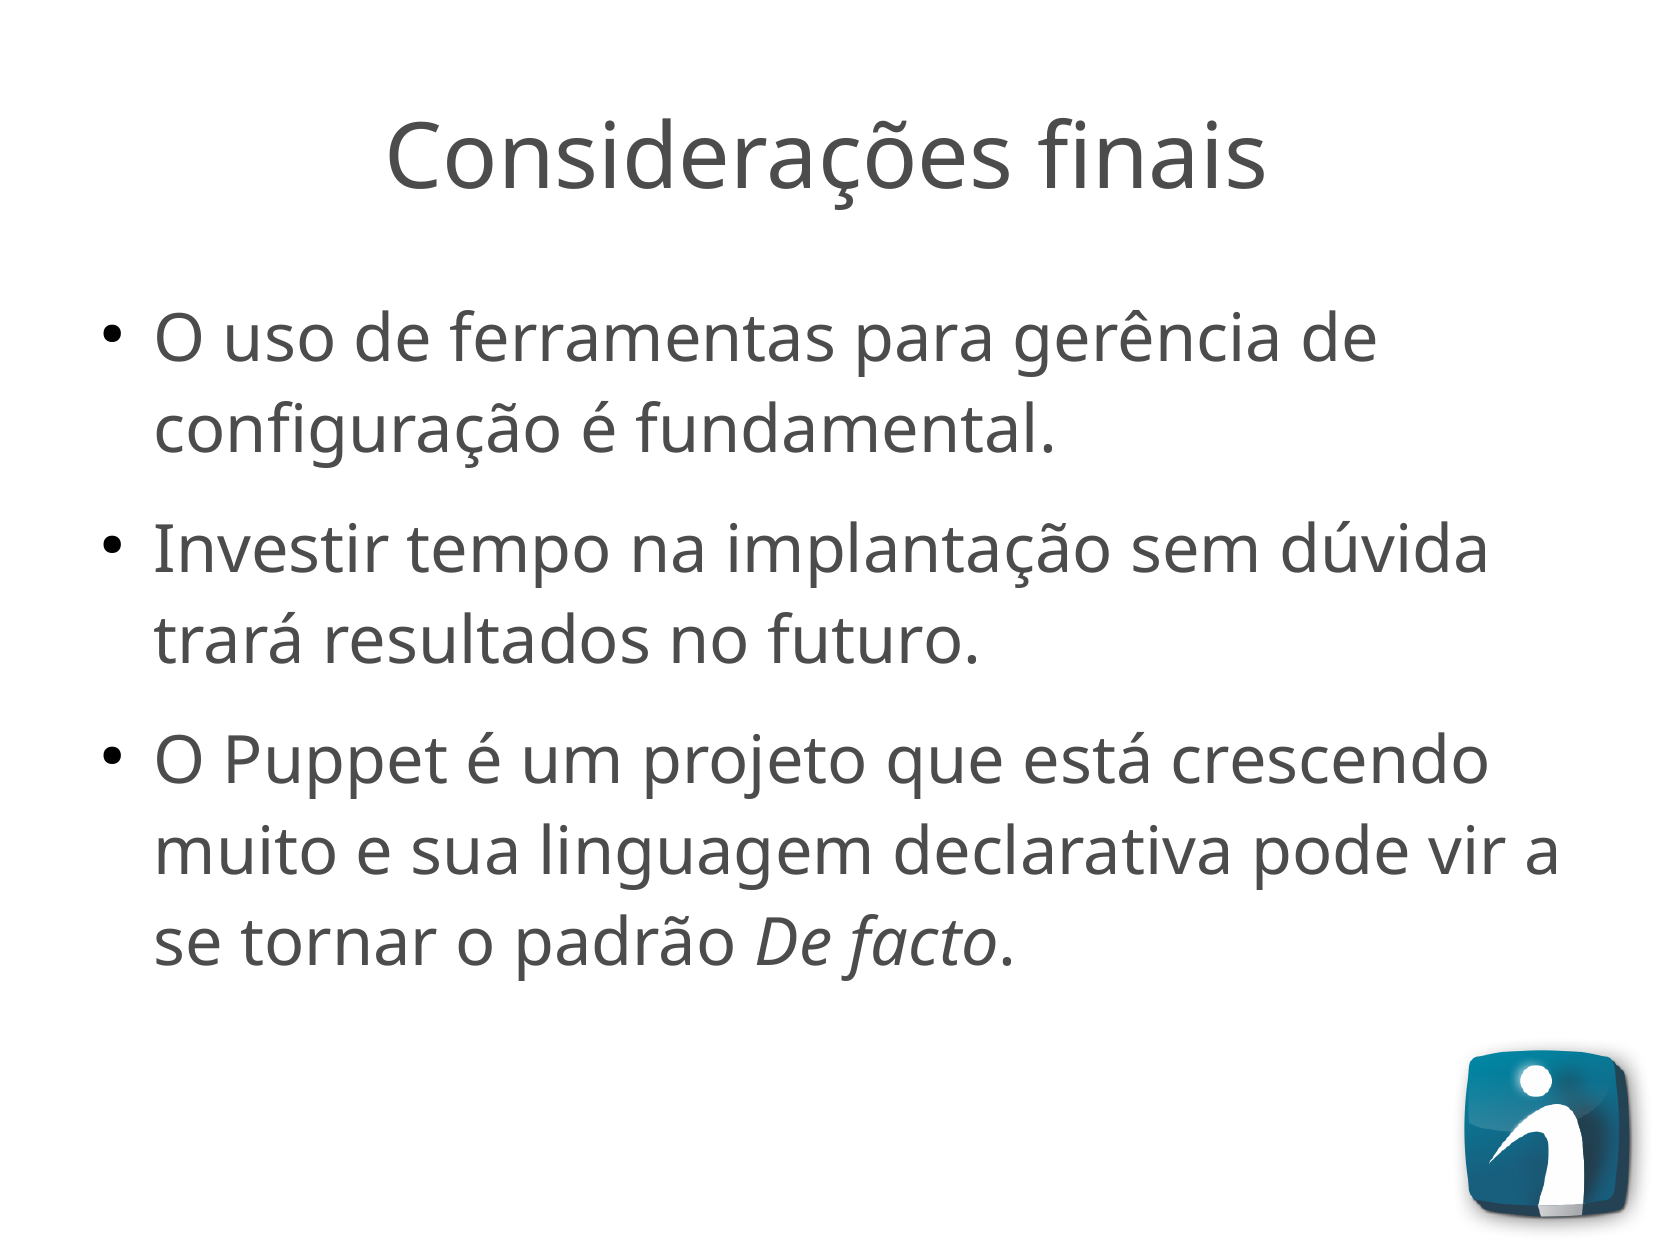

# Considerações finais
O uso de ferramentas para gerência de configuração é fundamental.
Investir tempo na implantação sem dúvida trará resultados no futuro.
O Puppet é um projeto que está crescendo muito e sua linguagem declarativa pode vir a se tornar o padrão De facto.